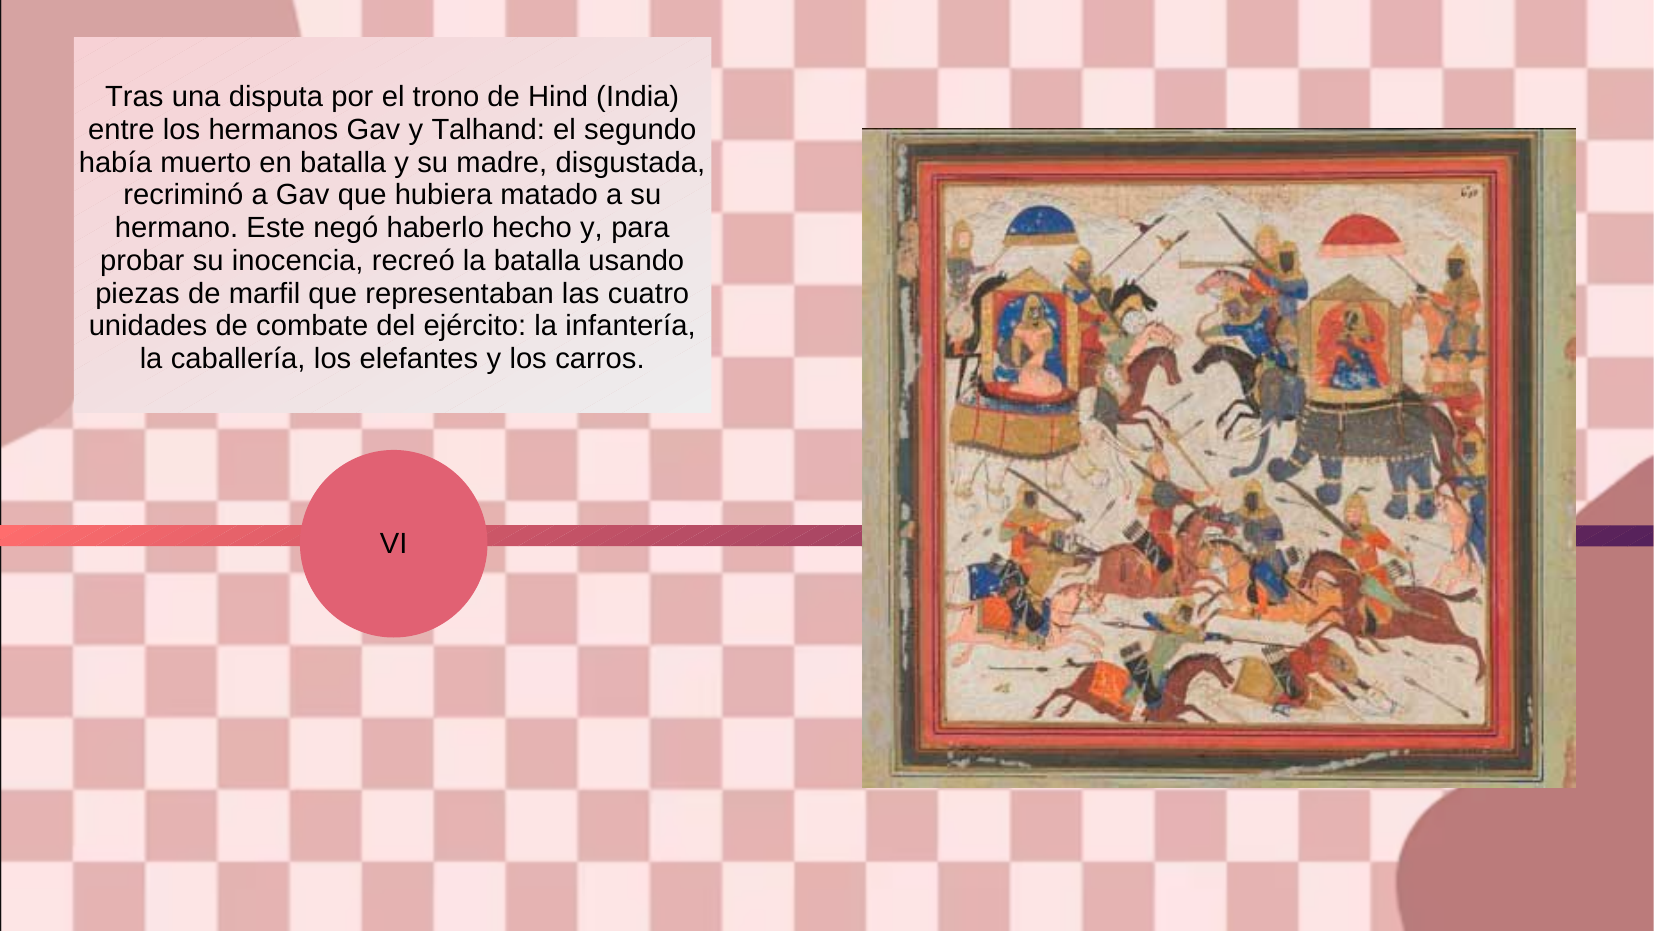

Tras una disputa por el trono de Hind (India) entre los hermanos Gav y Talhand: el segundo había muerto en batalla y su madre, disgustada, recriminó a Gav que hubiera matado a su hermano. Este negó haberlo hecho y, para probar su inocencia, recreó la batalla usando piezas de marfil que representaban las cuatro unidades de combate del ejército: la infantería, la caballería, los elefantes y los carros.
VI